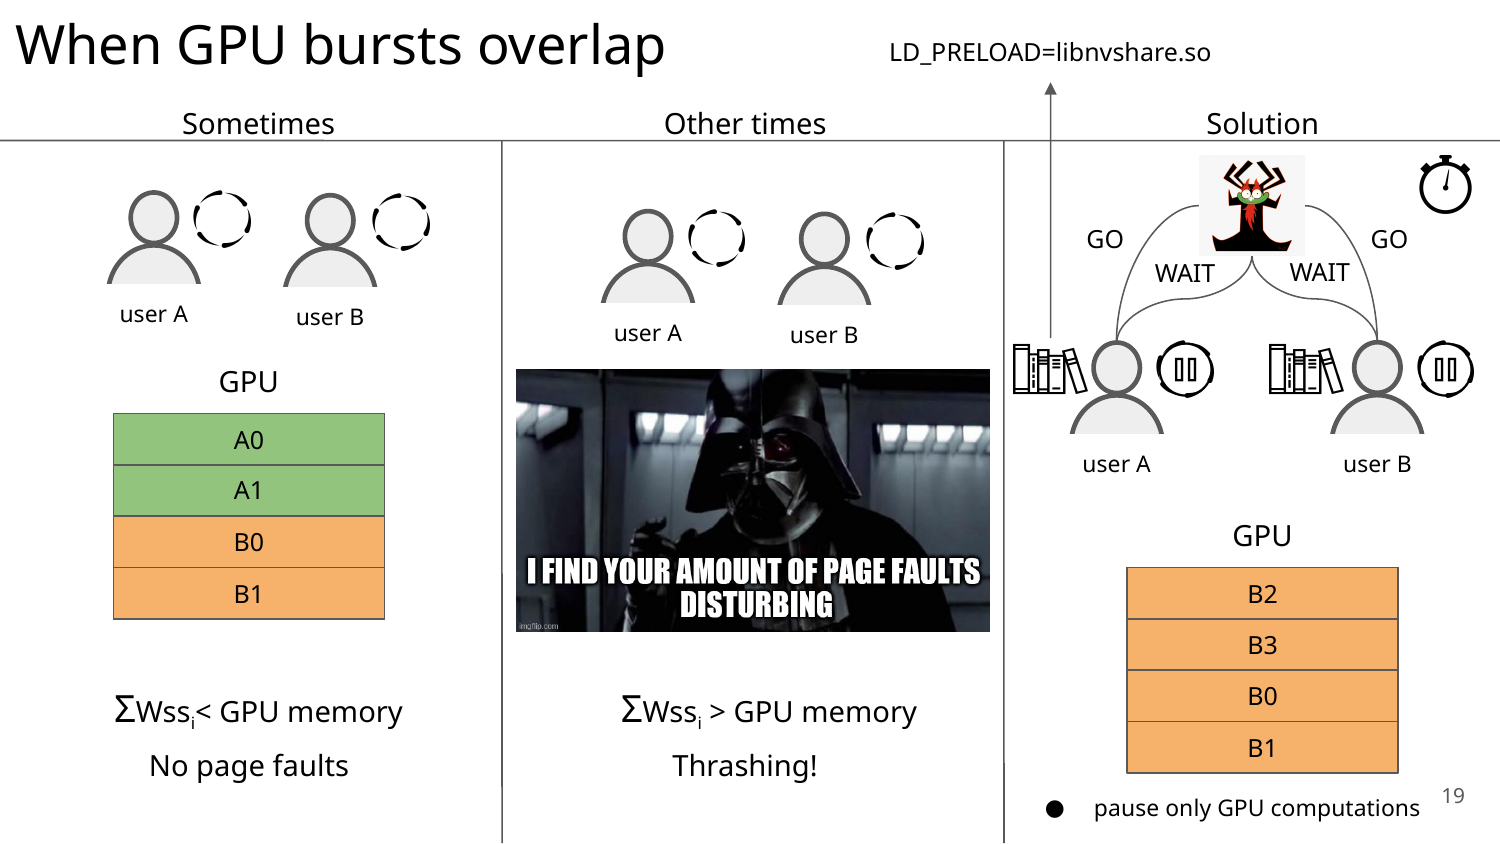

# When GPU bursts overlap
LD_PRELOAD=libnvshare.so
Sometimes
Other times
Solution
user B
user A
GO
GO
user B
user A
WAIT
WAIT
user B
user A
GPU
A
B
C
D
E
A1
B0
B1
A0
GPU
A
B
C
D
E
B3
A2
B1
A0
B0
many page faults!
A1
B2
GPU
A
B
C
D
E
H
C
F
A
B0
B
B2
A3
A2
A3
A0
B2
A2
A1
B3
ΣWssi< GPU memory
ΣWssi > GPU memory
B0
B1
No page faults
Thrashing!
pause only GPU computations